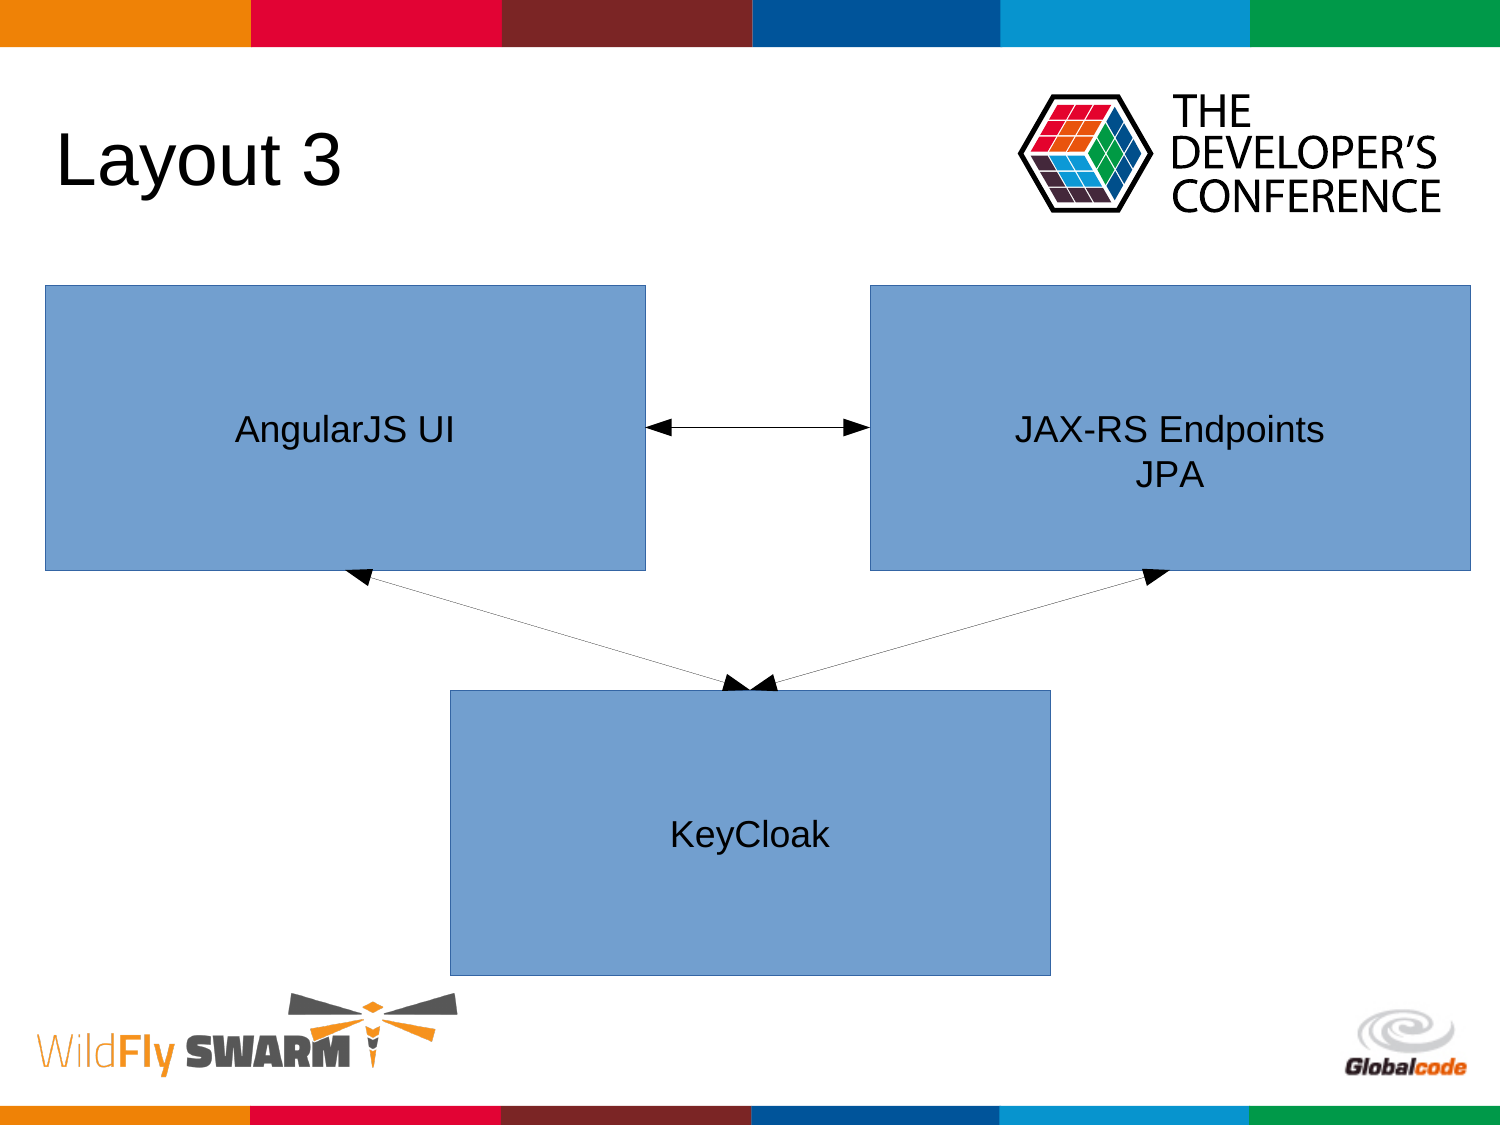

# Layout 3
AngularJS UI
JAX-RS Endpoints
JPA
KeyCloak